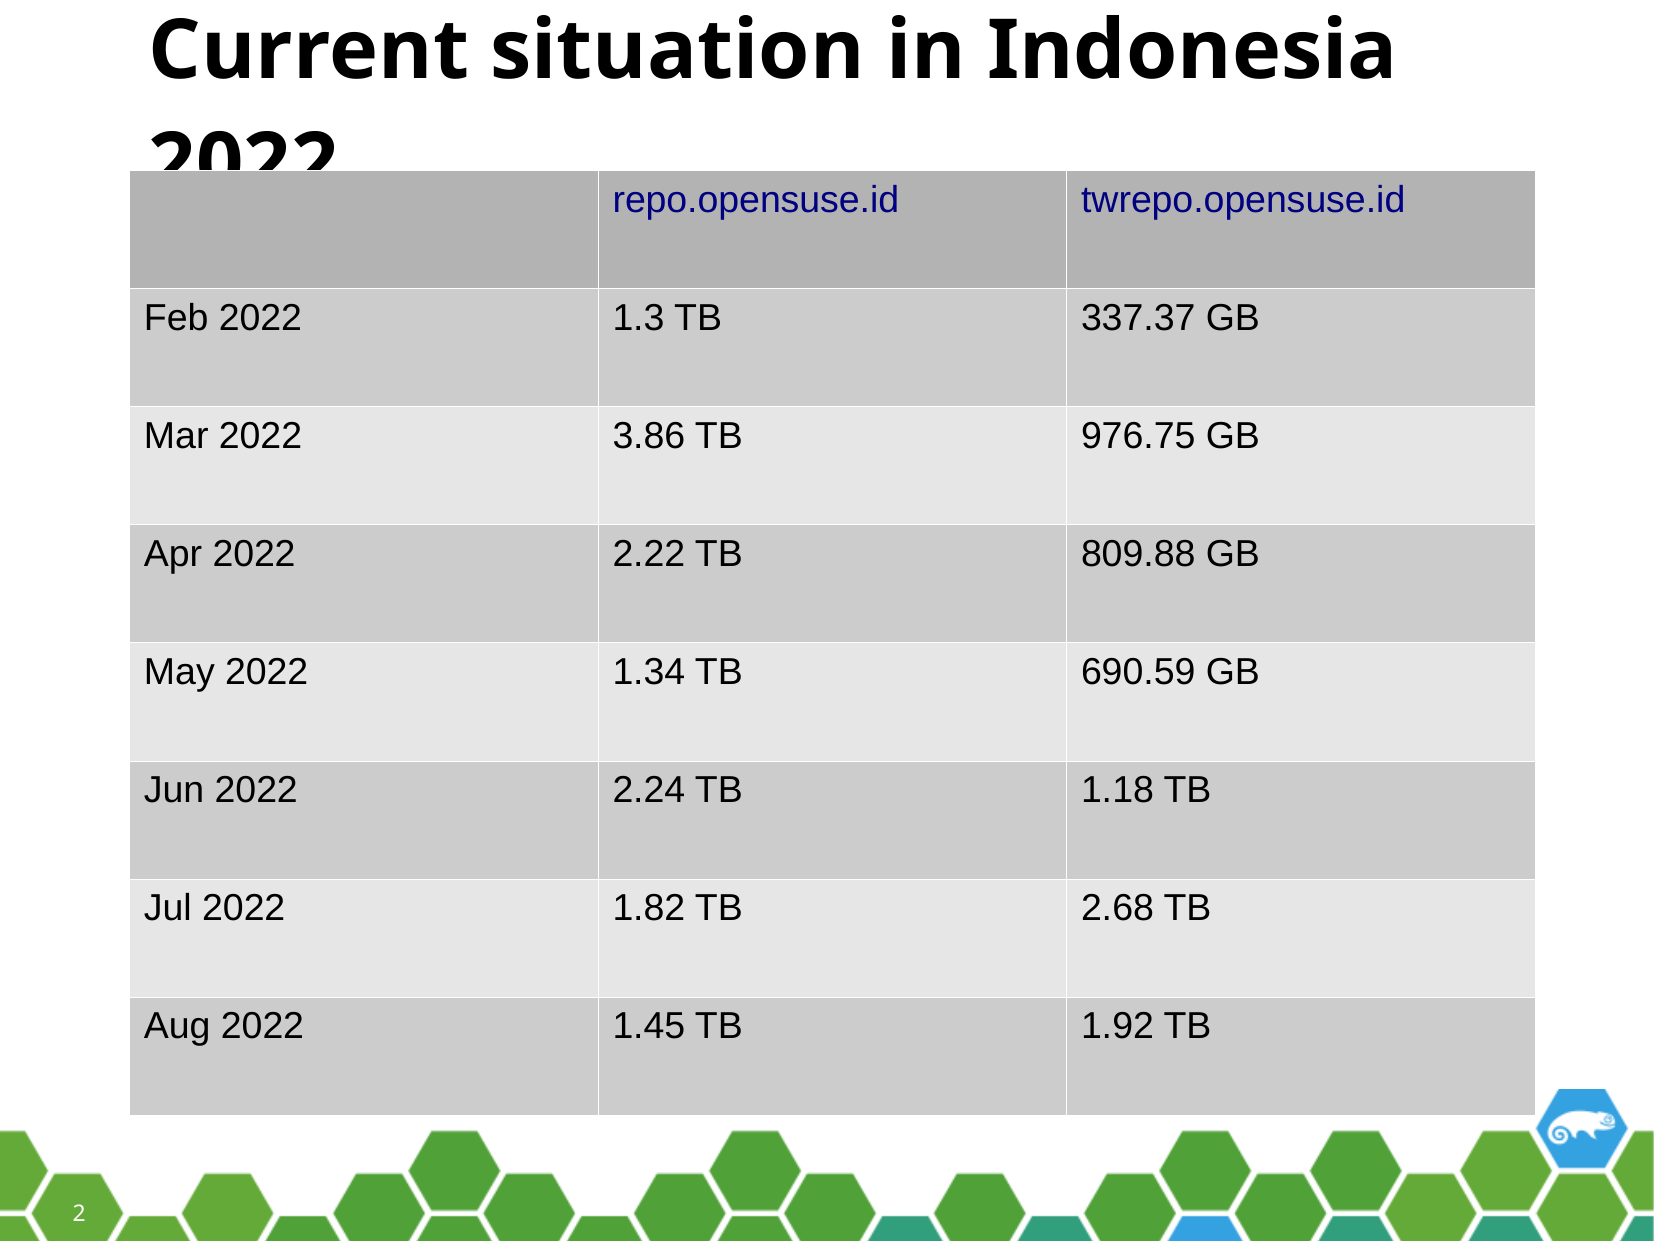

# Current situation in Indonesia 2022
| | repo.opensuse.id | twrepo.opensuse.id |
| --- | --- | --- |
| Feb 2022 | 1.3 TB | 337.37 GB |
| Mar 2022 | 3.86 TB | 976.75 GB |
| Apr 2022 | 2.22 TB | 809.88 GB |
| May 2022 | 1.34 TB | 690.59 GB |
| Jun 2022 | 2.24 TB | 1.18 TB |
| Jul 2022 | 1.82 TB | 2.68 TB |
| Aug 2022 | 1.45 TB | 1.92 TB |